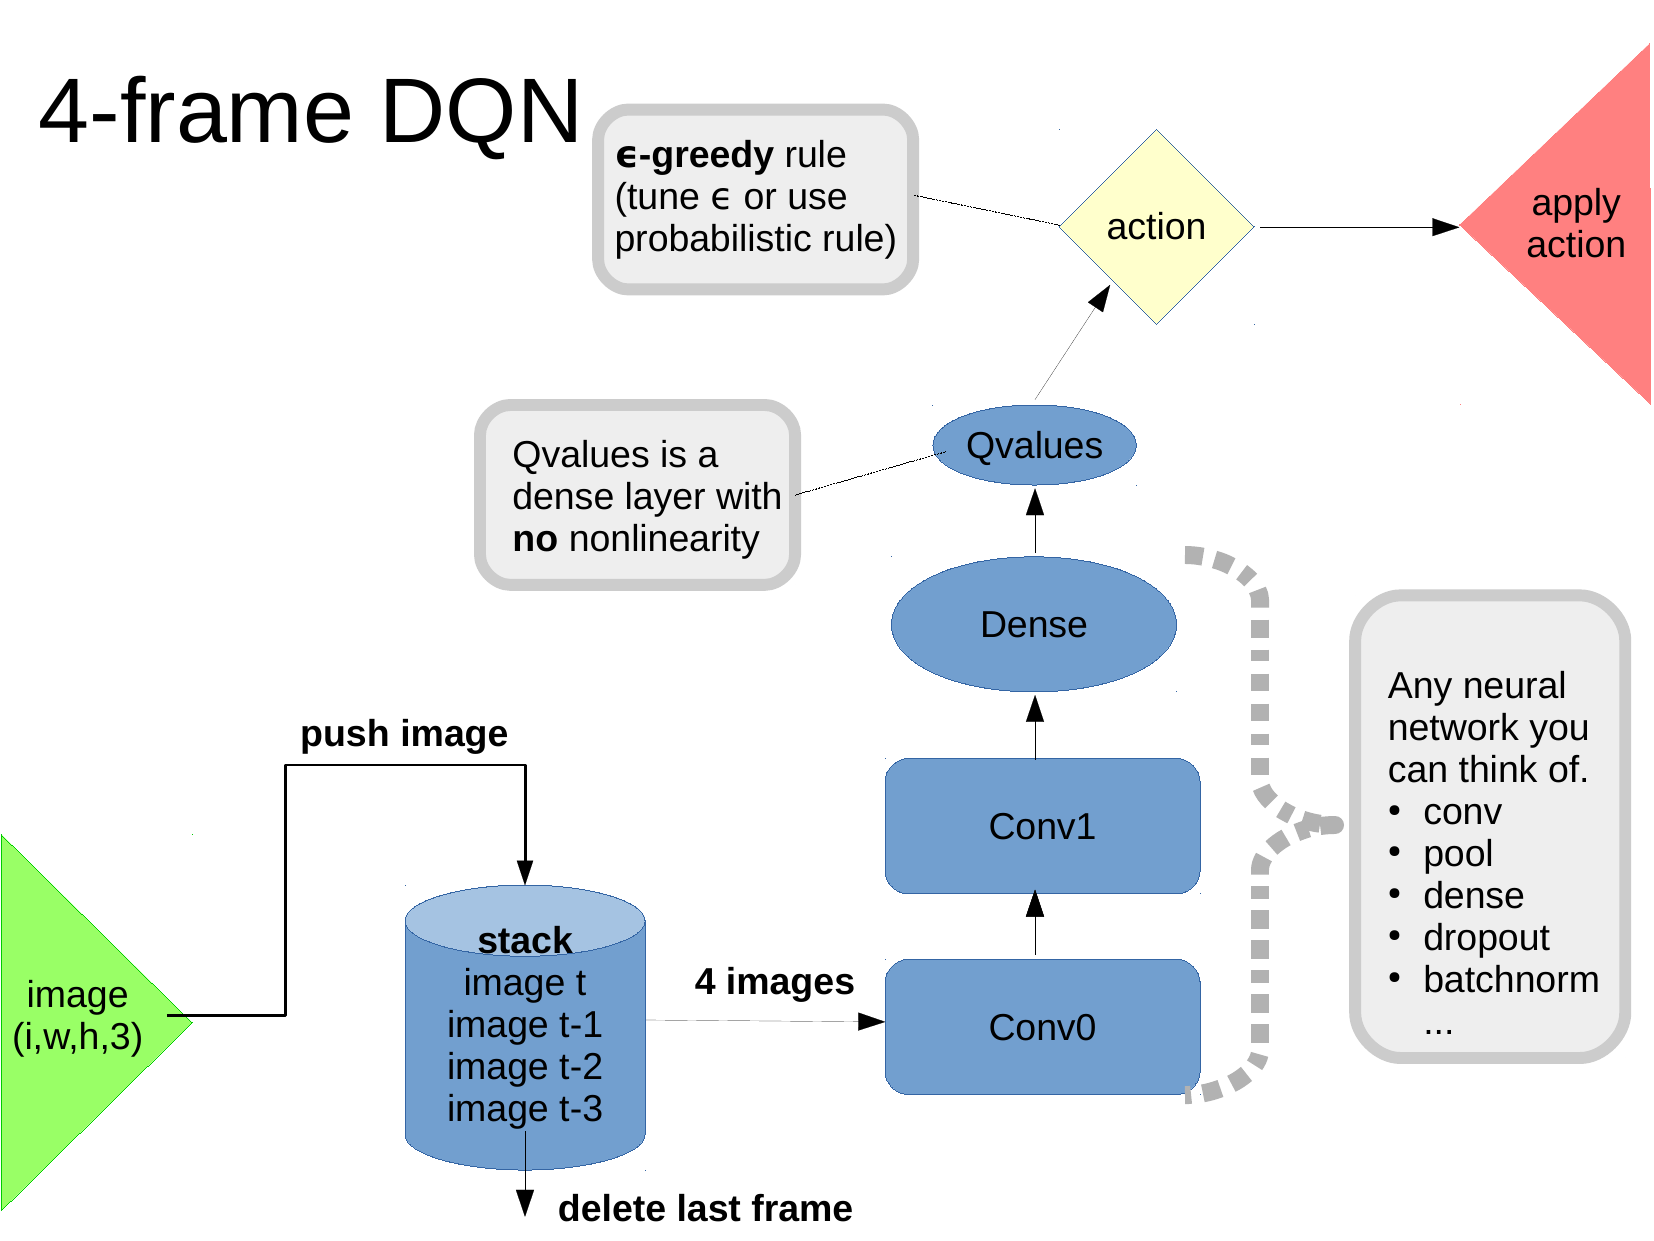

4-frame DQN
ϵ
-greedy
 rule
ϵ
(tune
 or use
apply
action
probabilistic rule)
action
Qvalues
Qvalues is a
dense layer with
no nonlinearity
Dense
Any neural
network you
push image
can think of.
conv
●
Conv1
pool
●
dense
●
dropout
stack
●
batchnorm
 4 images
image t
●
image
...
image t-1
Conv0
(i,w,h,3)
image t-2
image t-3
delete last frame